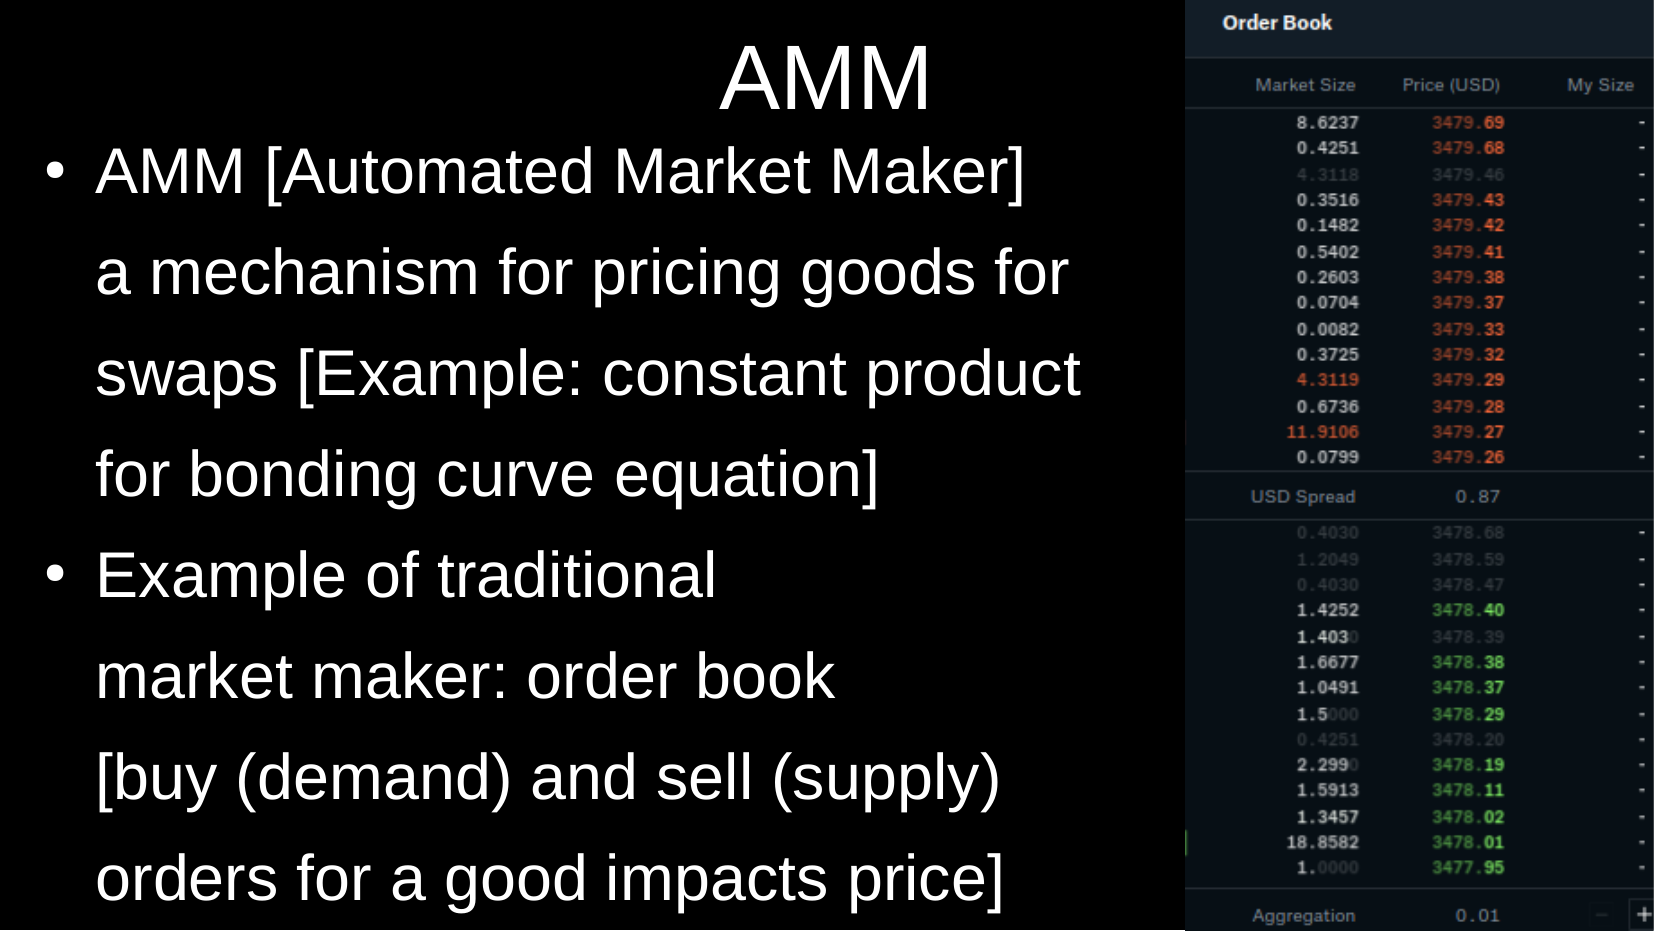

# AMM
AMM [Automated Market Maker]
a mechanism for pricing goods for
swaps [Example: constant product
for bonding curve equation]
Example of traditional
market maker: order book
[buy (demand) and sell (supply)
orders for a good impacts price]